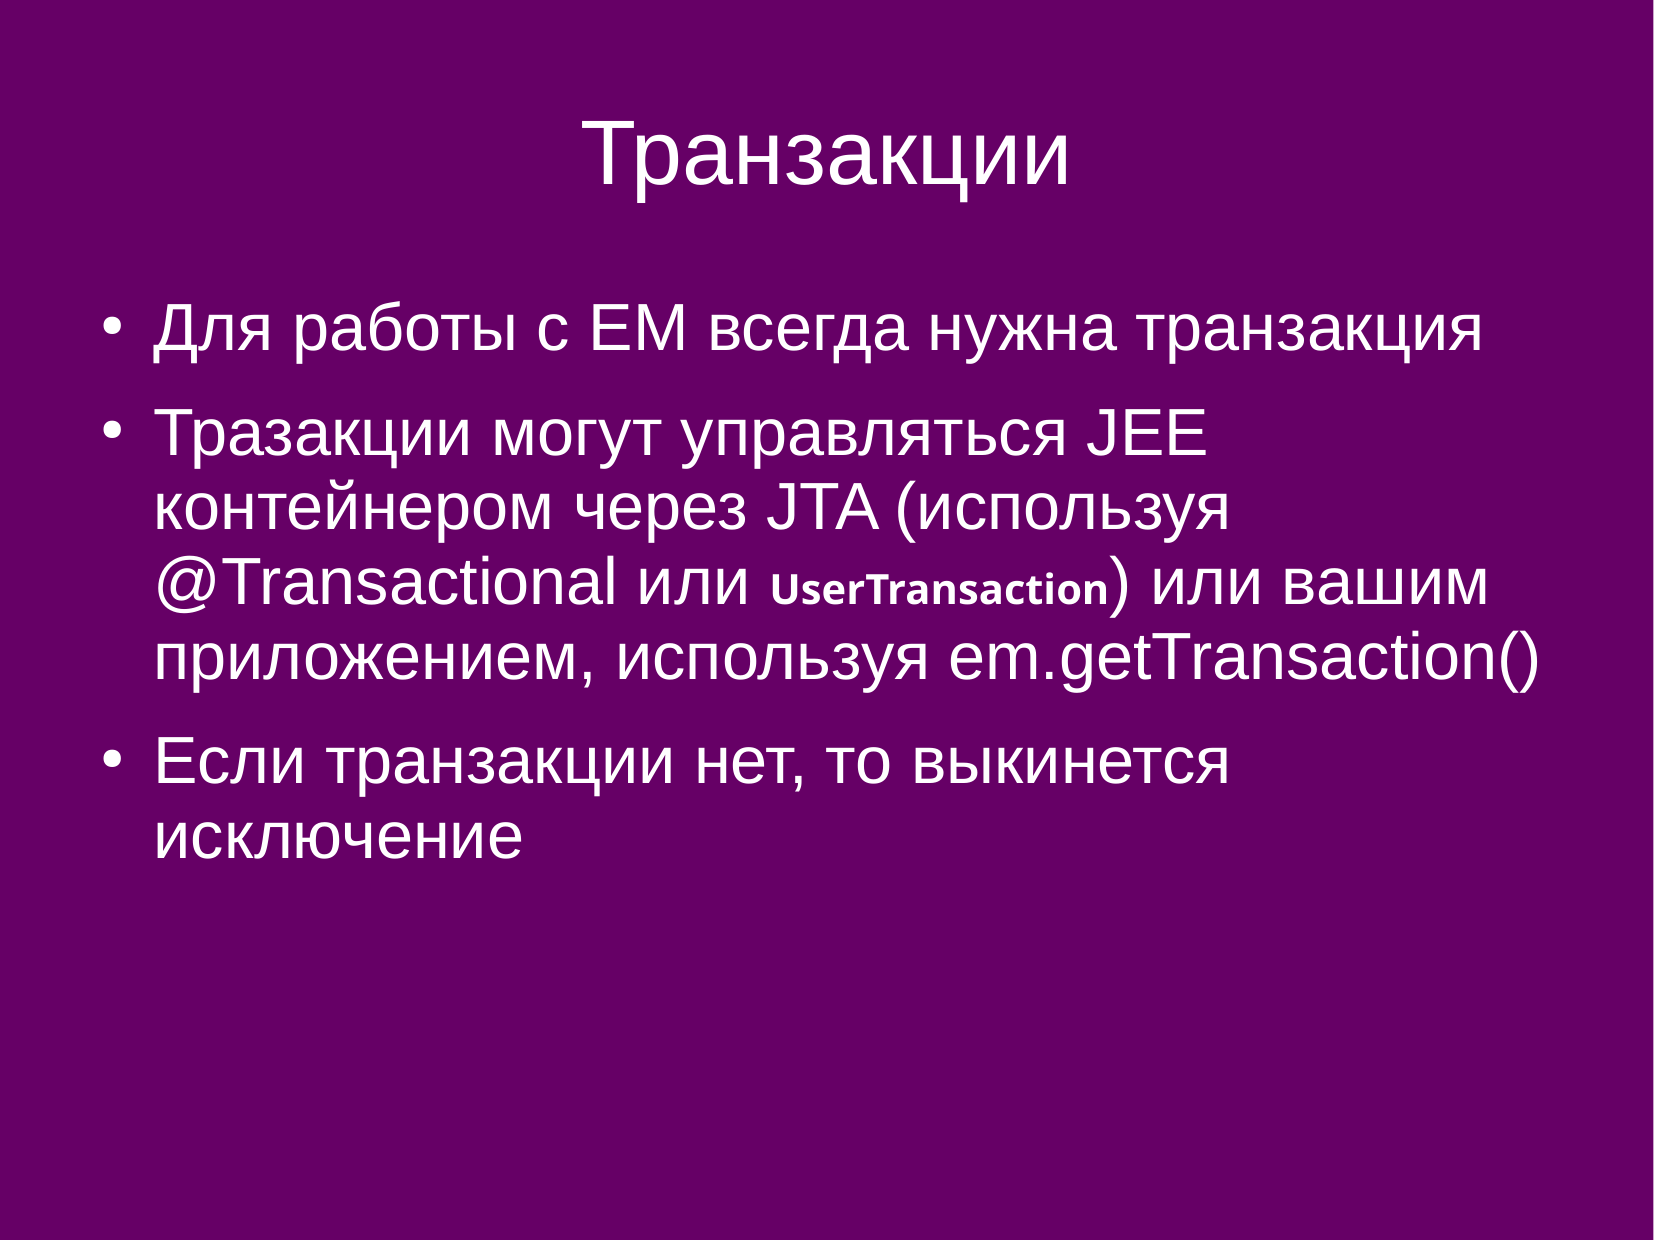

# Транзакции
Для работы с EM всегда нужна транзакция
Тразакции могут управляться JEE контейнером через JTA (используя @Transactional или UserTransaction) или вашим приложением, используя em.getTransaction()
Если транзакции нет, то выкинется исключение